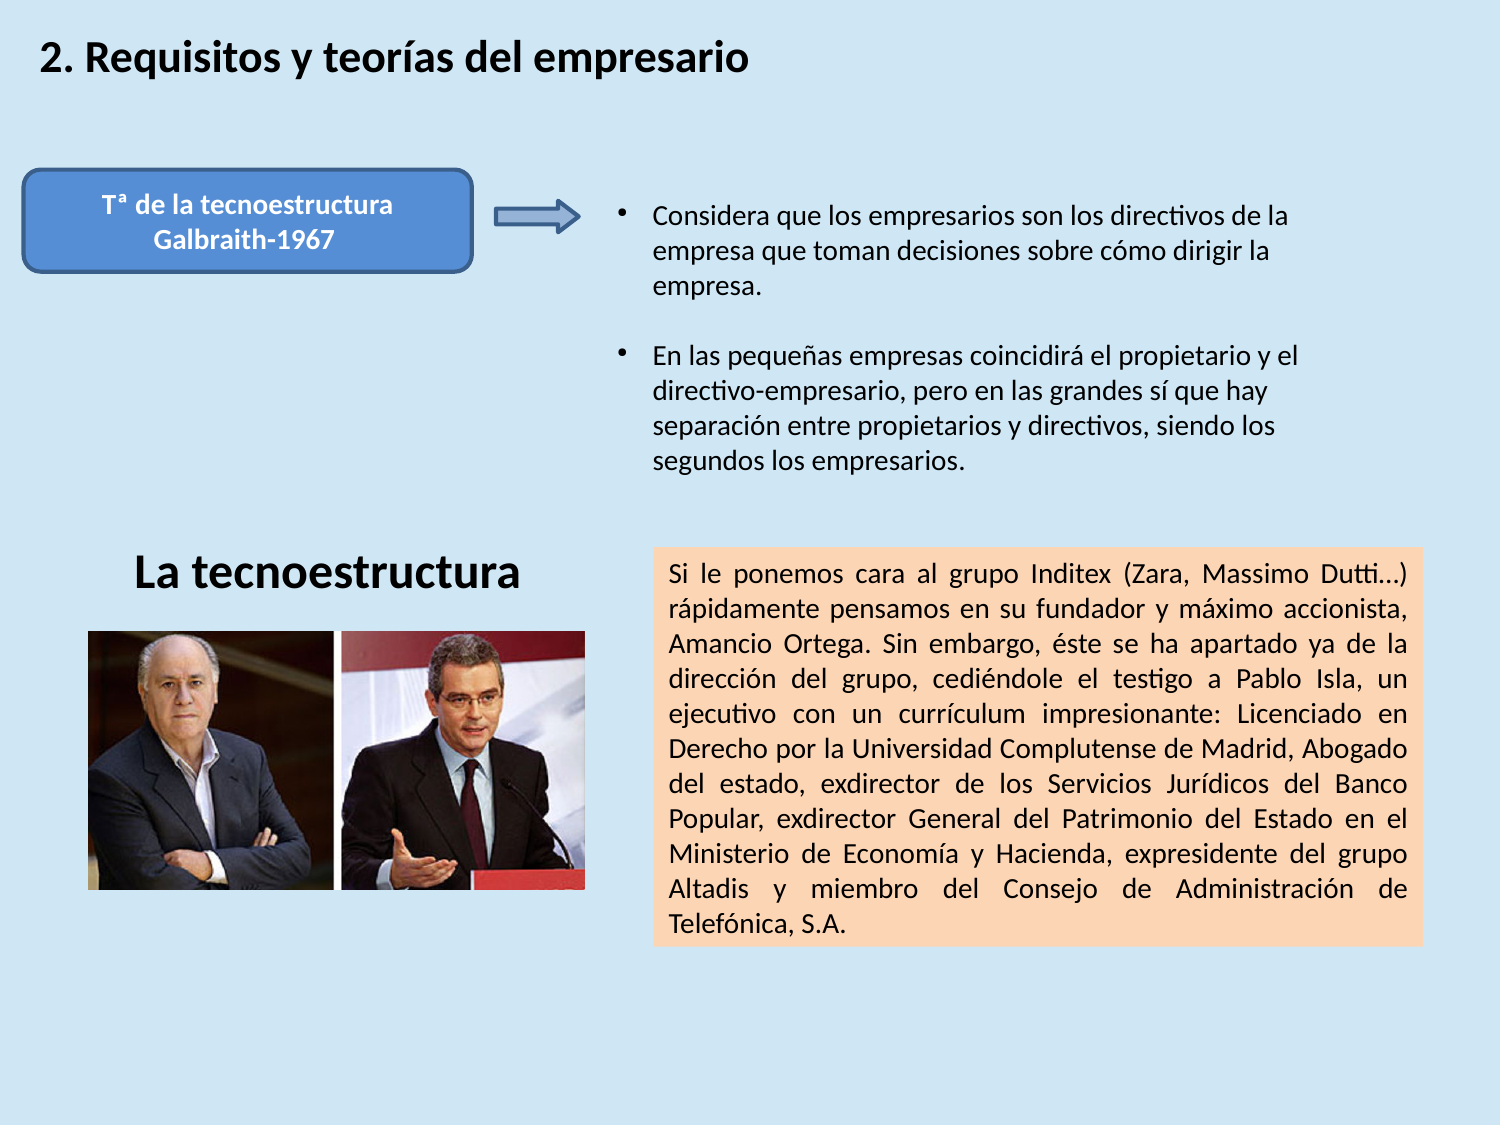

2. Requisitos y teorías del empresario
Tª de la tecnoestructura
Galbraith-1967
Considera que los empresarios son los directivos de la empresa que toman decisiones sobre cómo dirigir la empresa.
En las pequeñas empresas coincidirá el propietario y el directivo-empresario, pero en las grandes sí que hay separación entre propietarios y directivos, siendo los segundos los empresarios.
La tecnoestructura
Si le ponemos cara al grupo Inditex (Zara, Massimo Dutti…) rápidamente pensamos en su fundador y máximo accionista, Amancio Ortega. Sin embargo, éste se ha apartado ya de la dirección del grupo, cediéndole el testigo a Pablo Isla, un ejecutivo con un currículum impresionante: Licenciado en Derecho por la Universidad Complutense de Madrid, Abogado del estado, exdirector de los Servicios Jurídicos del Banco Popular, exdirector General del Patrimonio del Estado en el Ministerio de Economía y Hacienda, expresidente del grupo Altadis y miembro del Consejo de Administración de Telefónica, S.A.